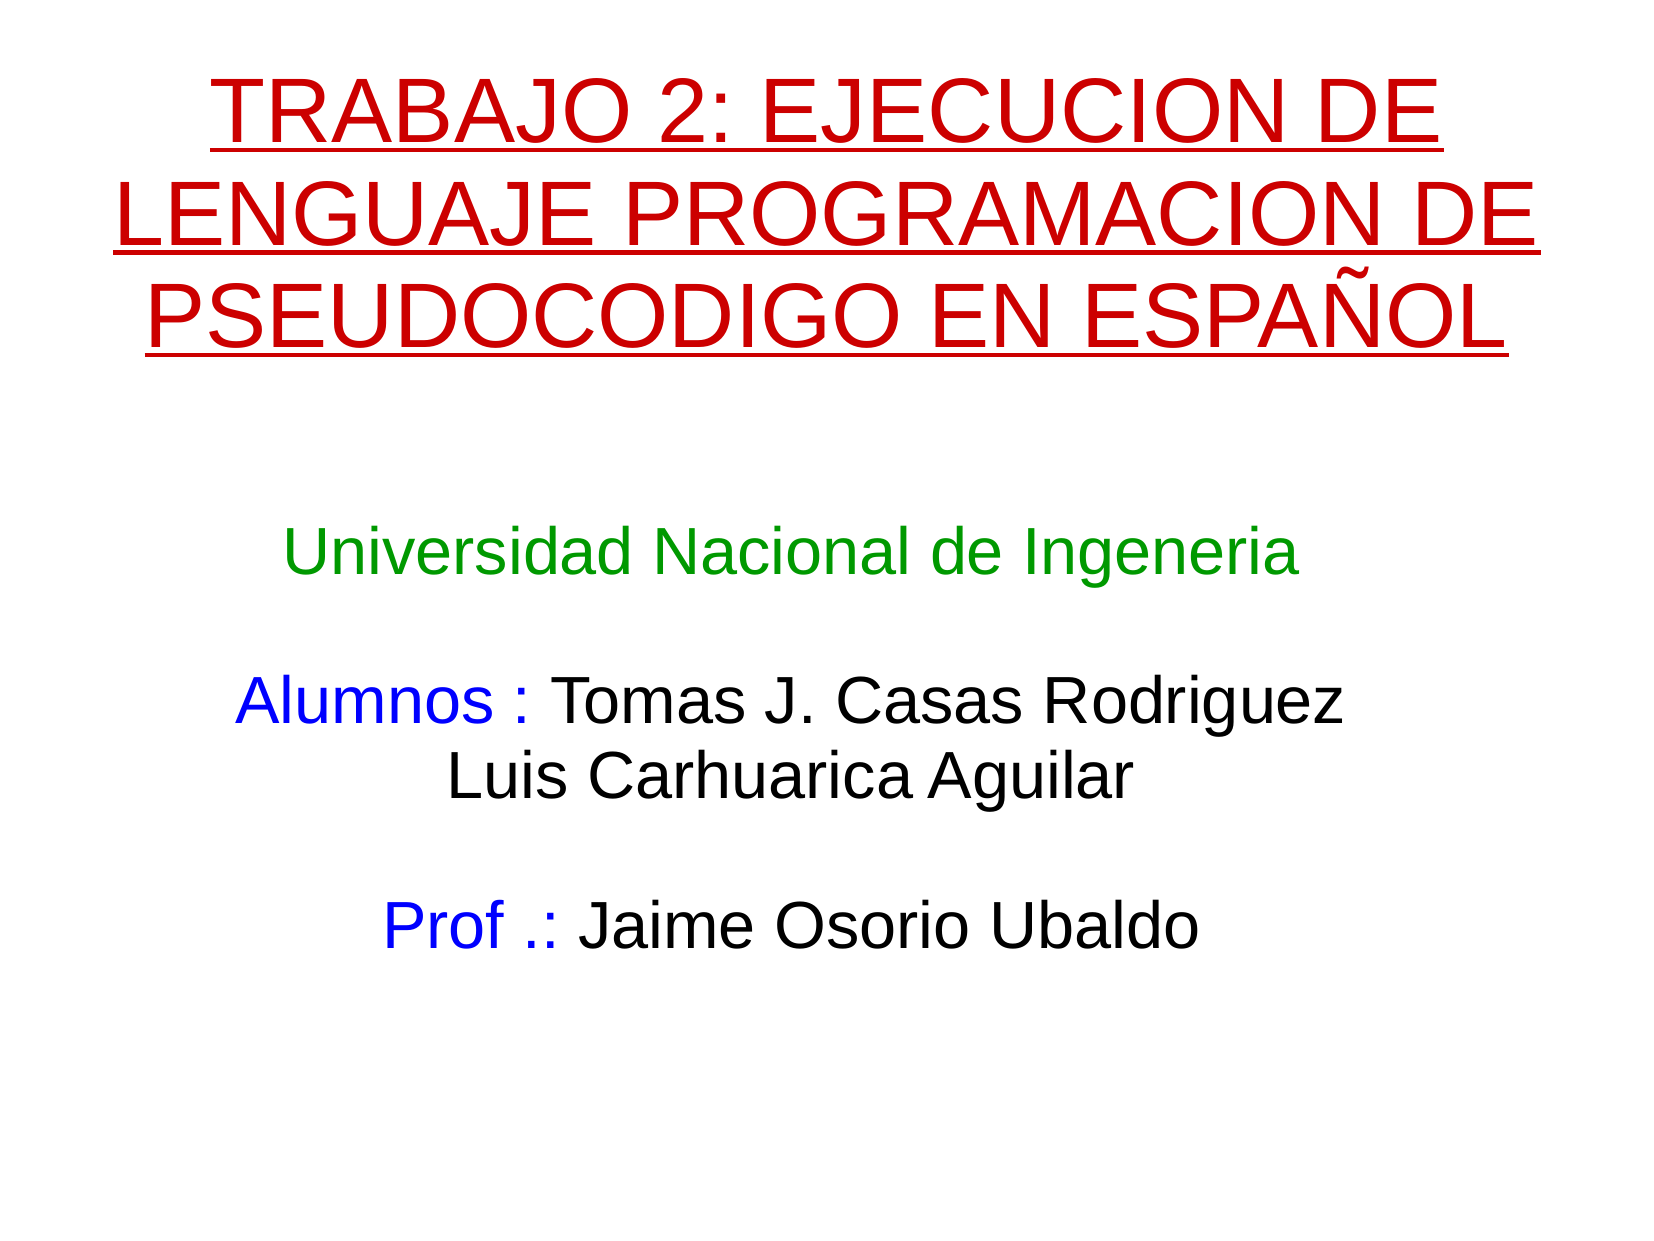

# TRABAJO 2: EJECUCION DE LENGUAJE PROGRAMACION DE PSEUDOCODIGO EN ESPAÑOL
Universidad Nacional de Ingeneria
Alumnos : Tomas J. Casas Rodriguez
Luis Carhuarica Aguilar
Prof .: Jaime Osorio Ubaldo